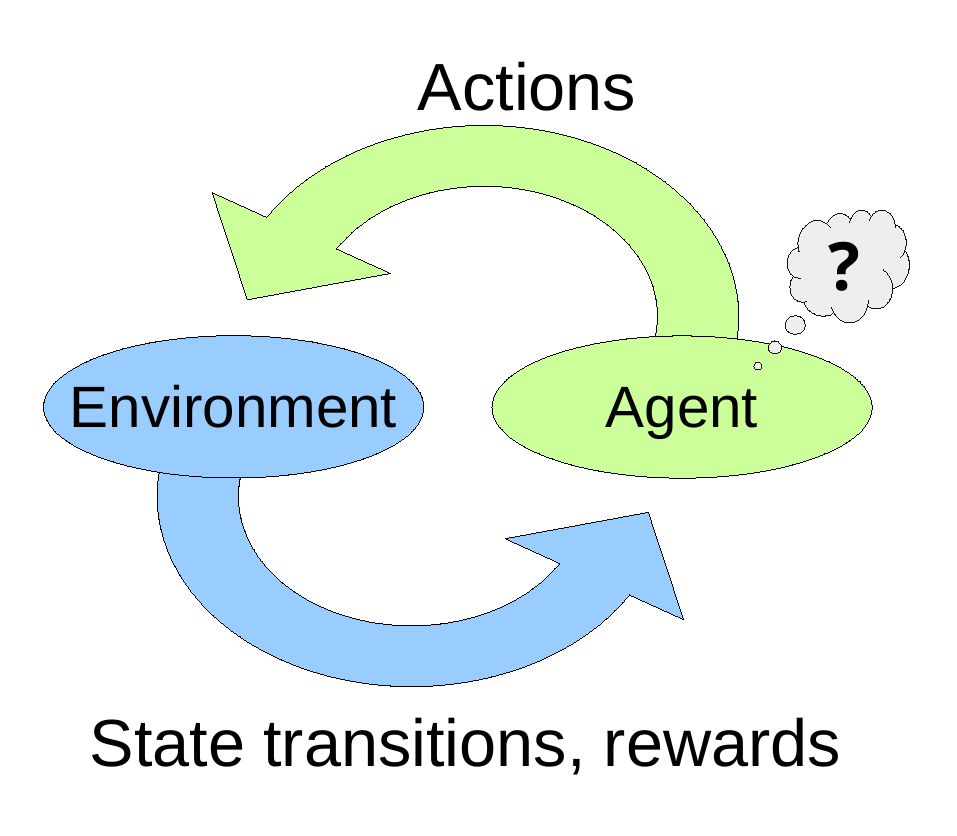

Actions
?
Environment
Agent
State transitions, rewards